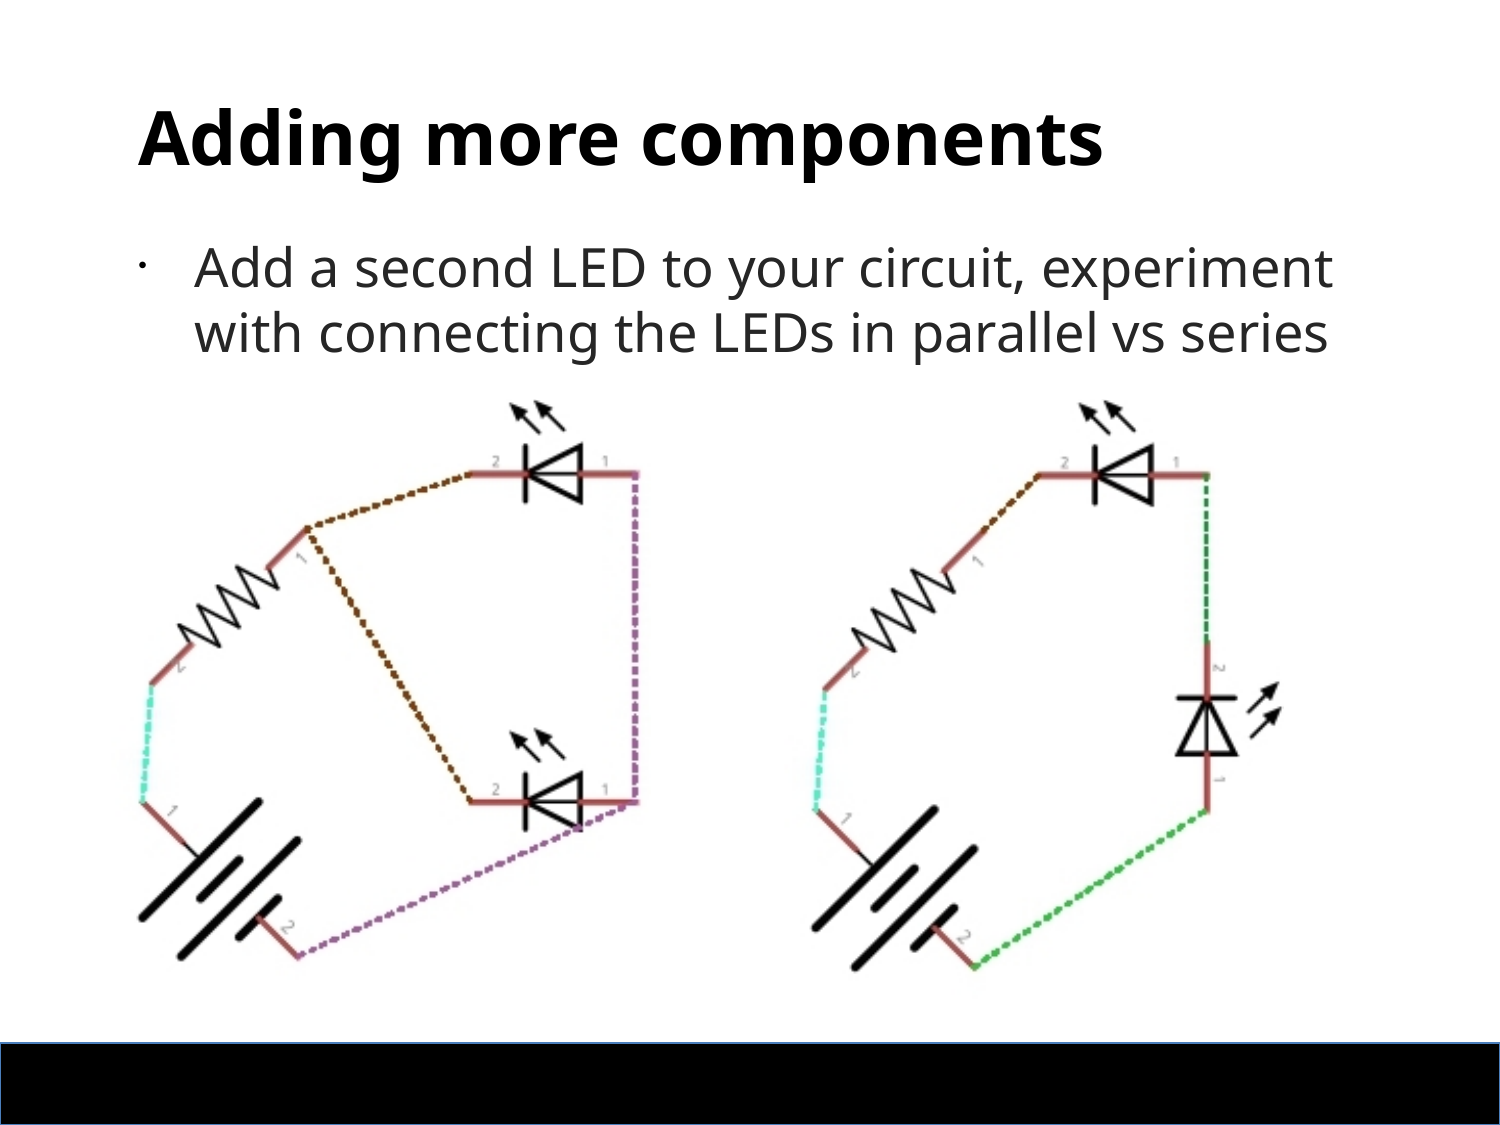

# Adding more components
Add a second LED to your circuit, experiment with connecting the LEDs in parallel vs series